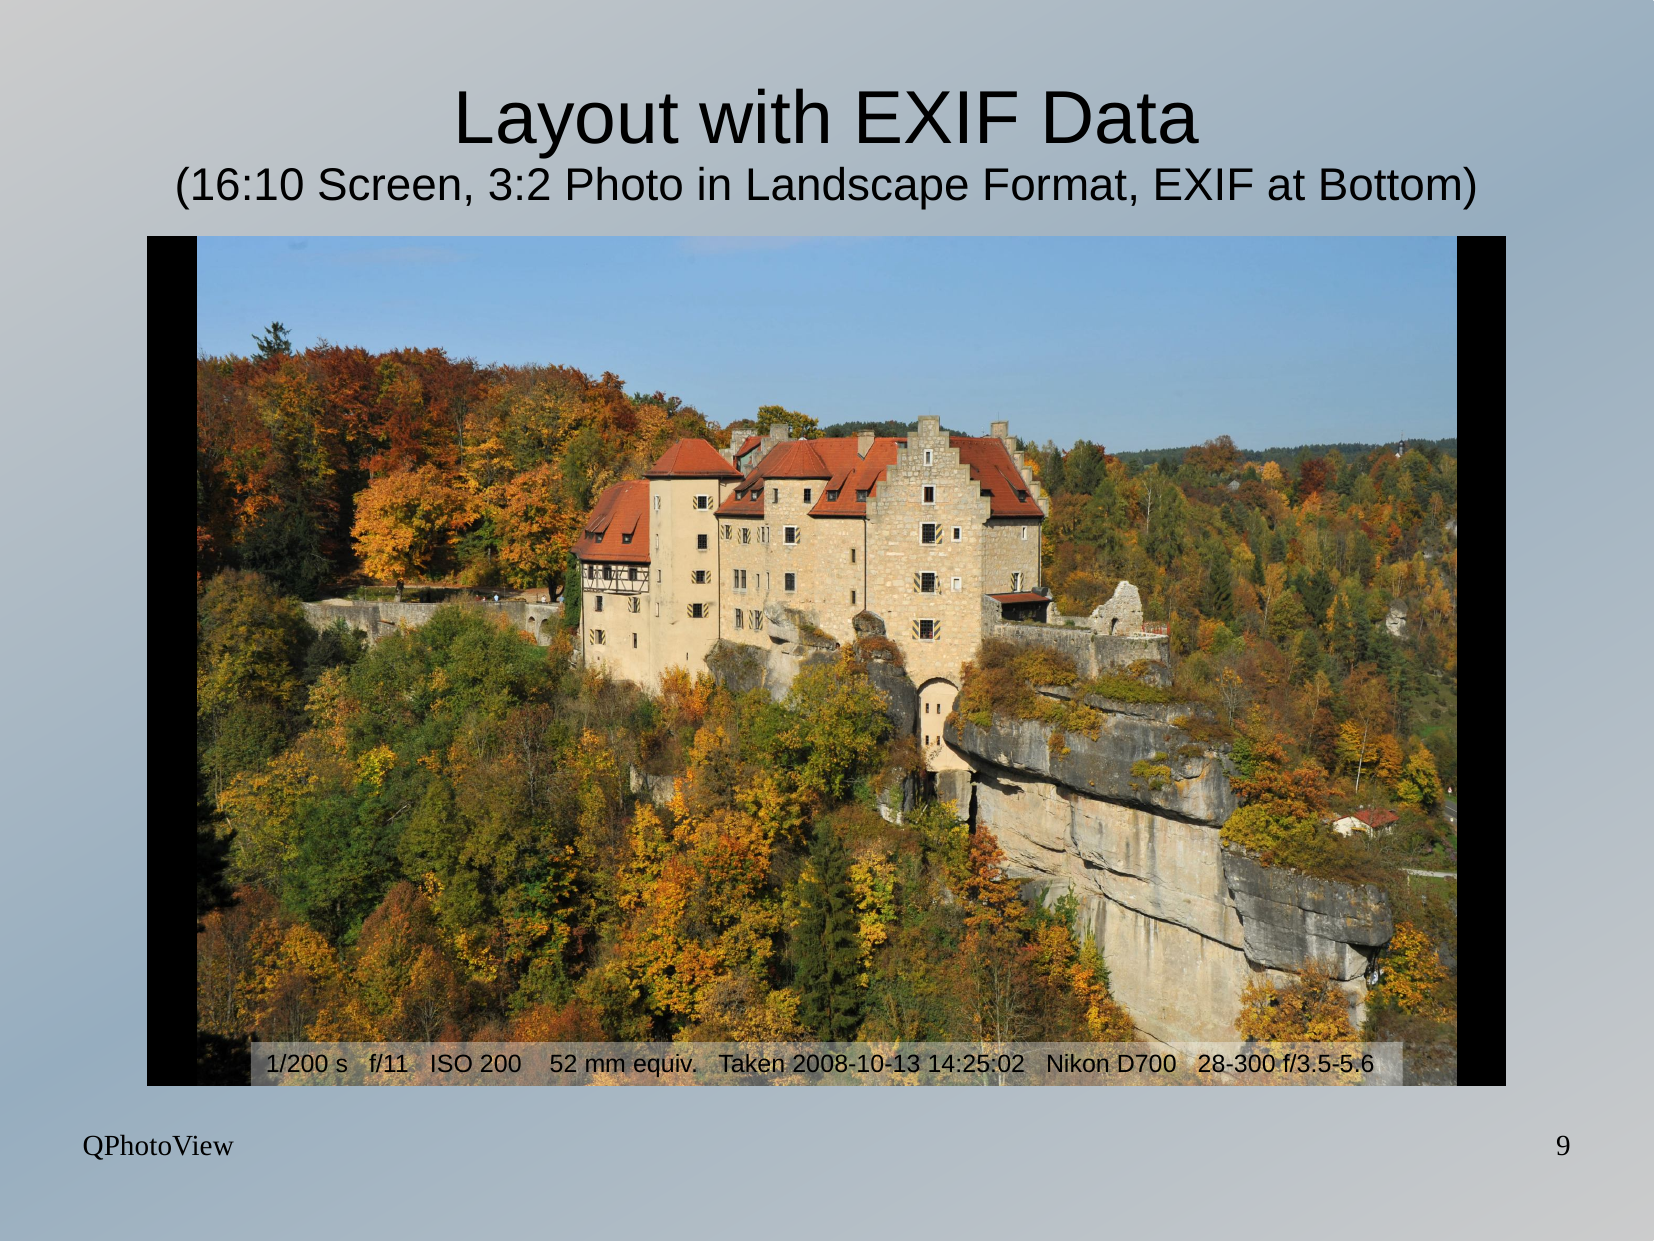

# Layout with EXIF Data (16:10 Screen, 3:2 Photo in Landscape Format, EXIF at Bottom)
1/200 s f/11 ISO 200 52 mm equiv. Taken 2008-10-13 14:25:02 Nikon D700 28-300 f/3.5-5.6
9